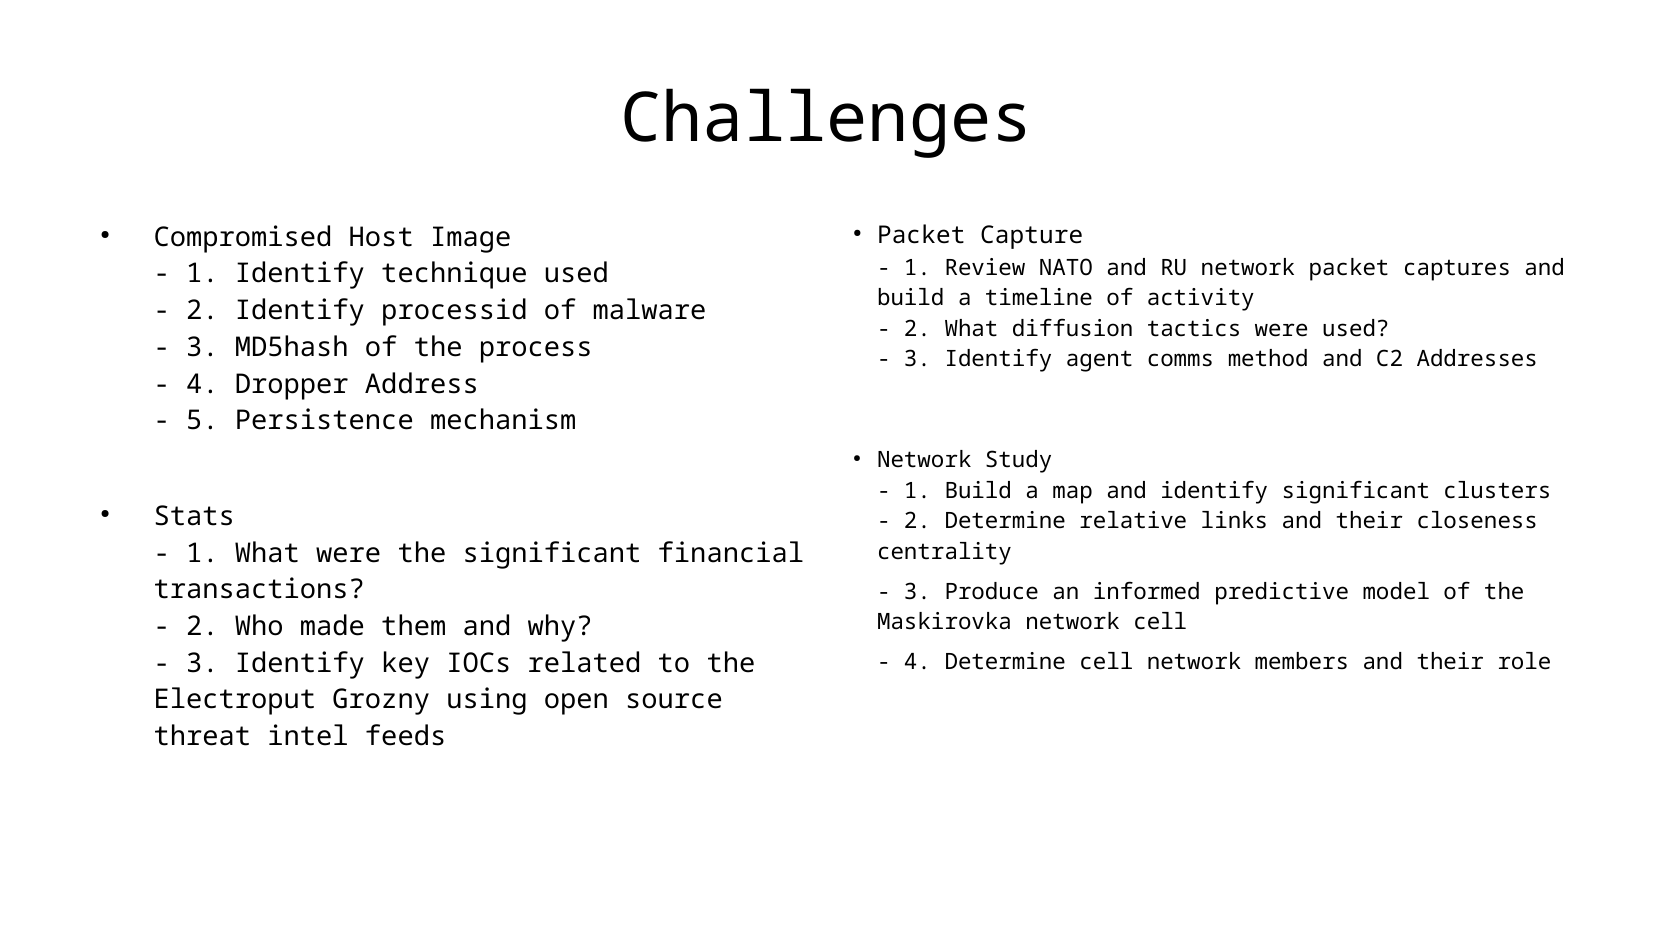

# Challenges
Compromised Host Image
- 1. Identify technique used
- 2. Identify processid of malware
- 3. MD5hash of the process
- 4. Dropper Address
- 5. Persistence mechanism
Stats
- 1. What were the significant financial transactions?
- 2. Who made them and why?
- 3. Identify key IOCs related to the Electroput Grozny using open source threat intel feeds
Packet Capture
- 1. Review NATO and RU network packet captures and build a timeline of activity
- 2. What diffusion tactics were used?
- 3. Identify agent comms method and C2 Addresses
Network Study
- 1. Build a map and identify significant clusters
- 2. Determine relative links and their closeness centrality
- 3. Produce an informed predictive model of the Maskirovka network cell
- 4. Determine cell network members and their role